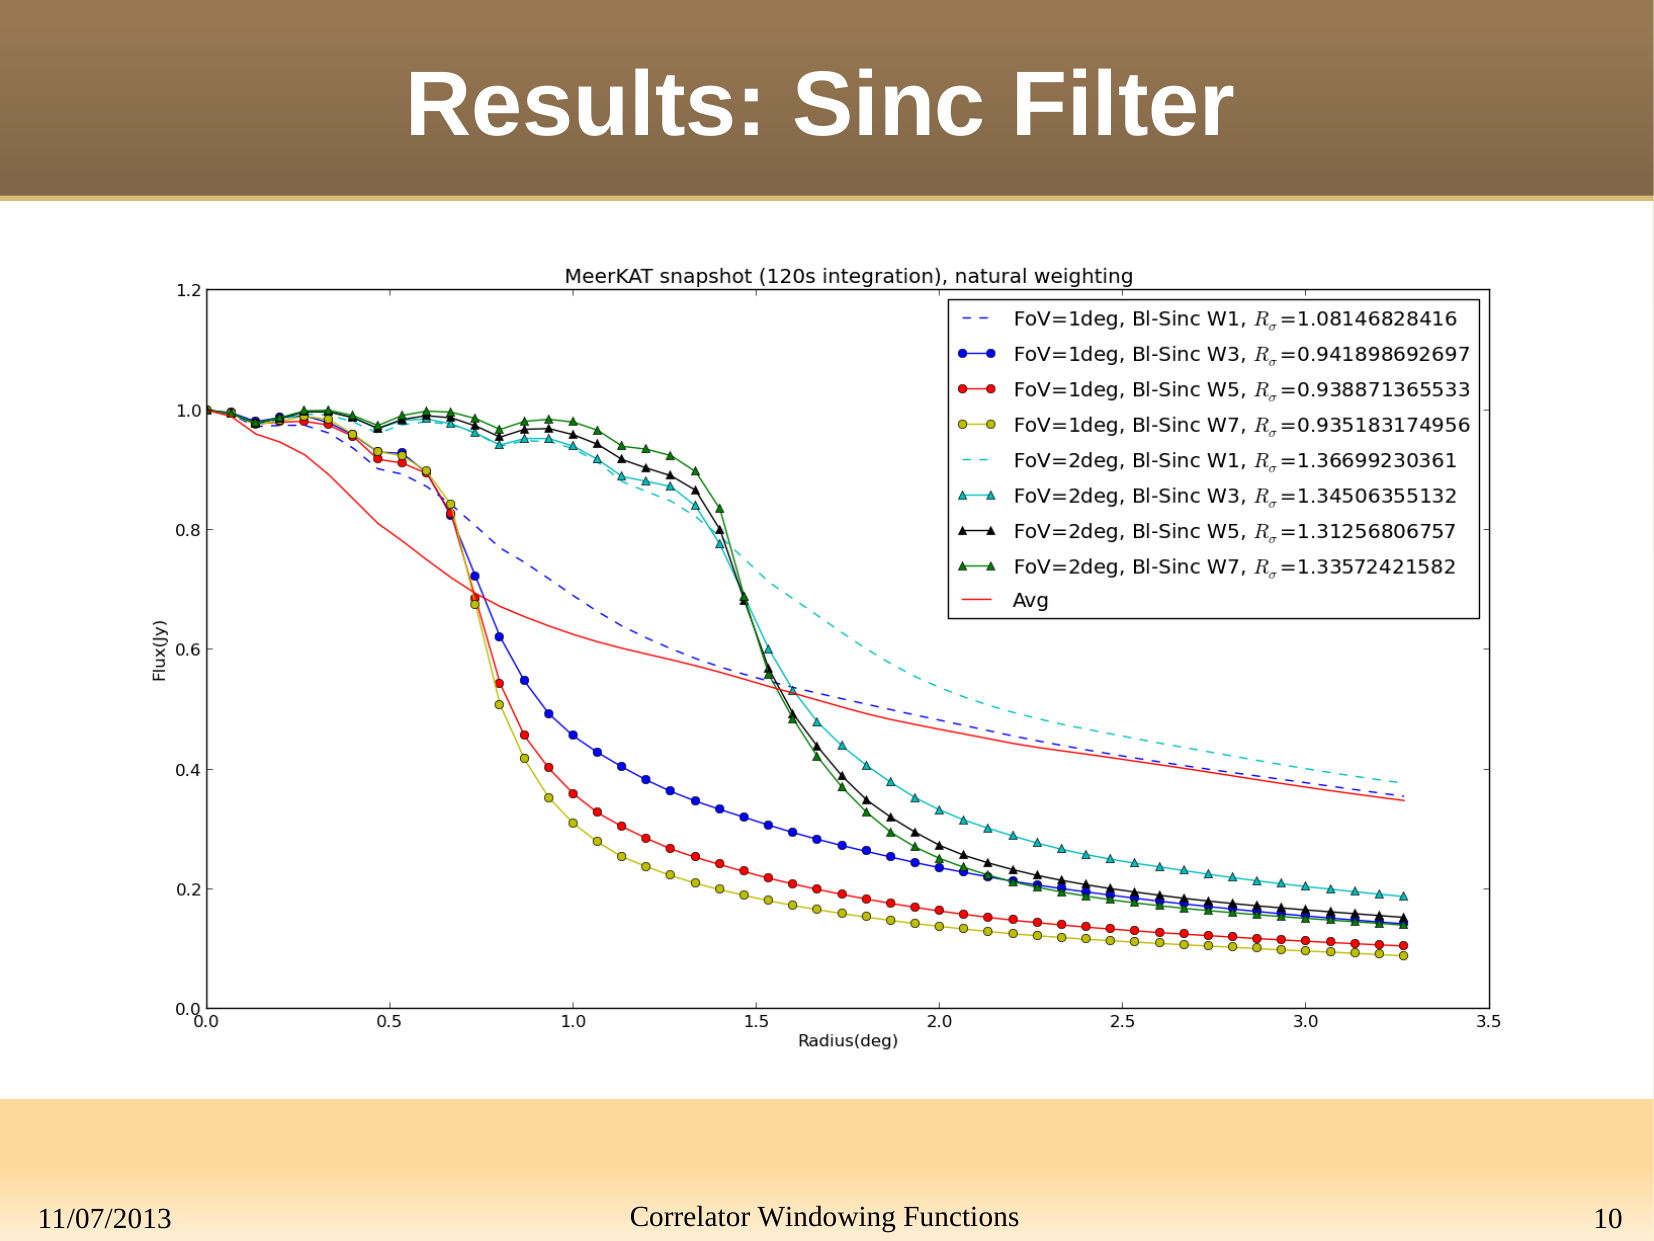

# Results: Sinc Filter
Correlator Windowing Functions
11/07/2013
10